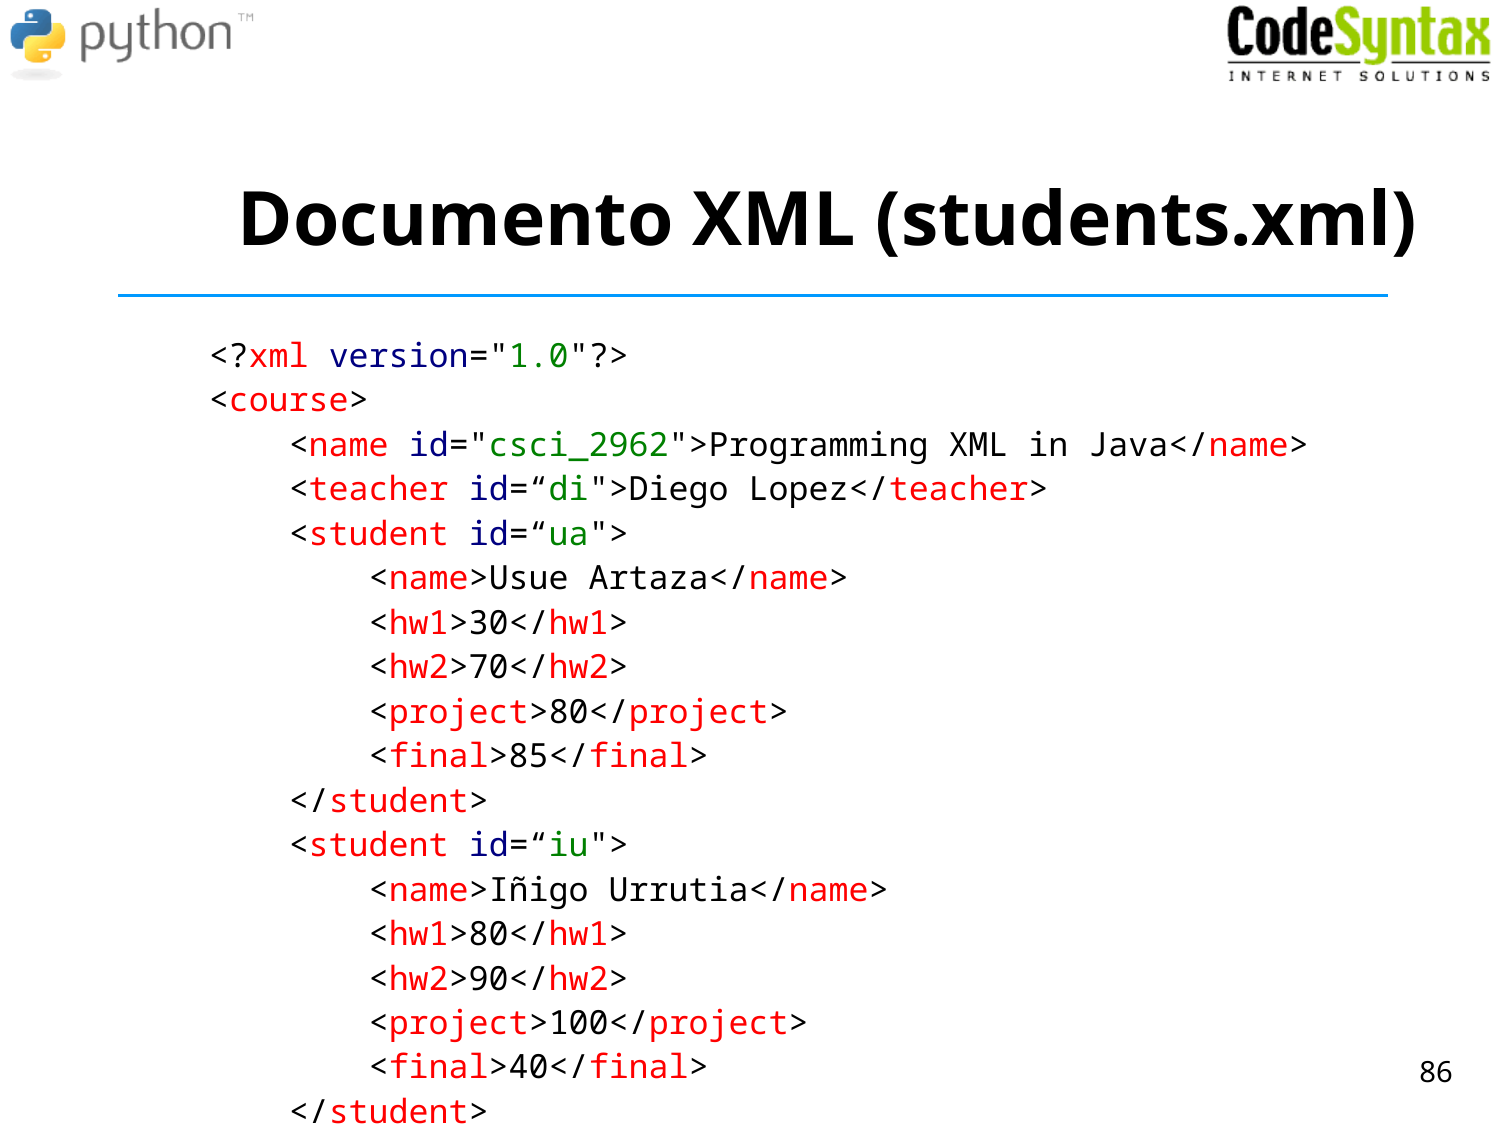

# Documento XML (students.xml)
<?xml version="1.0"?>
<course>
 <name id="csci_2962">Programming XML in Java</name>
 <teacher id=“di">Diego Lopez</teacher>
 <student id=“ua">
 <name>Usue Artaza</name>
 <hw1>30</hw1>
 <hw2>70</hw2>
 <project>80</project>
 <final>85</final>
 </student>
 <student id=“iu">
 <name>Iñigo Urrutia</name>
 <hw1>80</hw1>
 <hw2>90</hw2>
 <project>100</project>
 <final>40</final>
 </student>
</course>
86